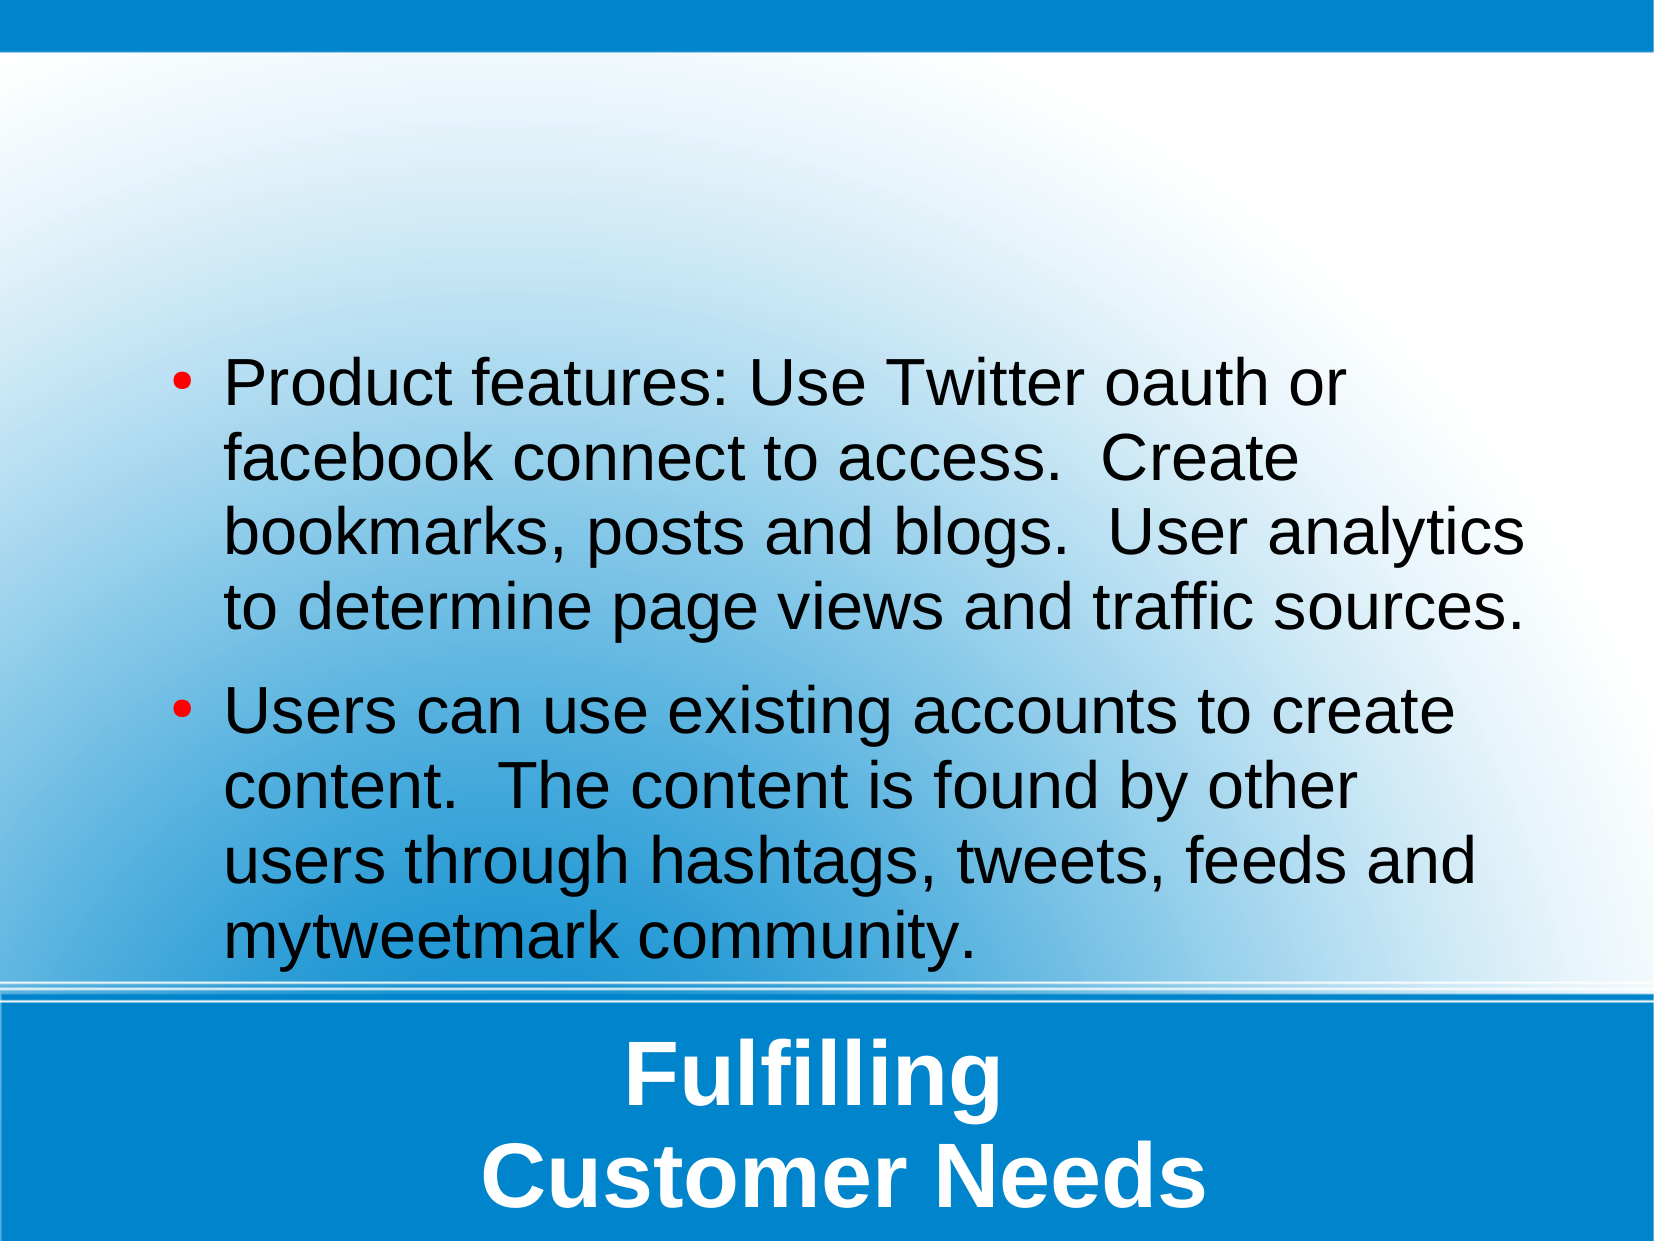

Product features: Use Twitter oauth or facebook connect to access. Create bookmarks, posts and blogs. User analytics to determine page views and traffic sources.
Users can use existing accounts to create content. The content is found by other users through hashtags, tweets, feeds and mytweetmark community.
# Fulfilling Customer Needs